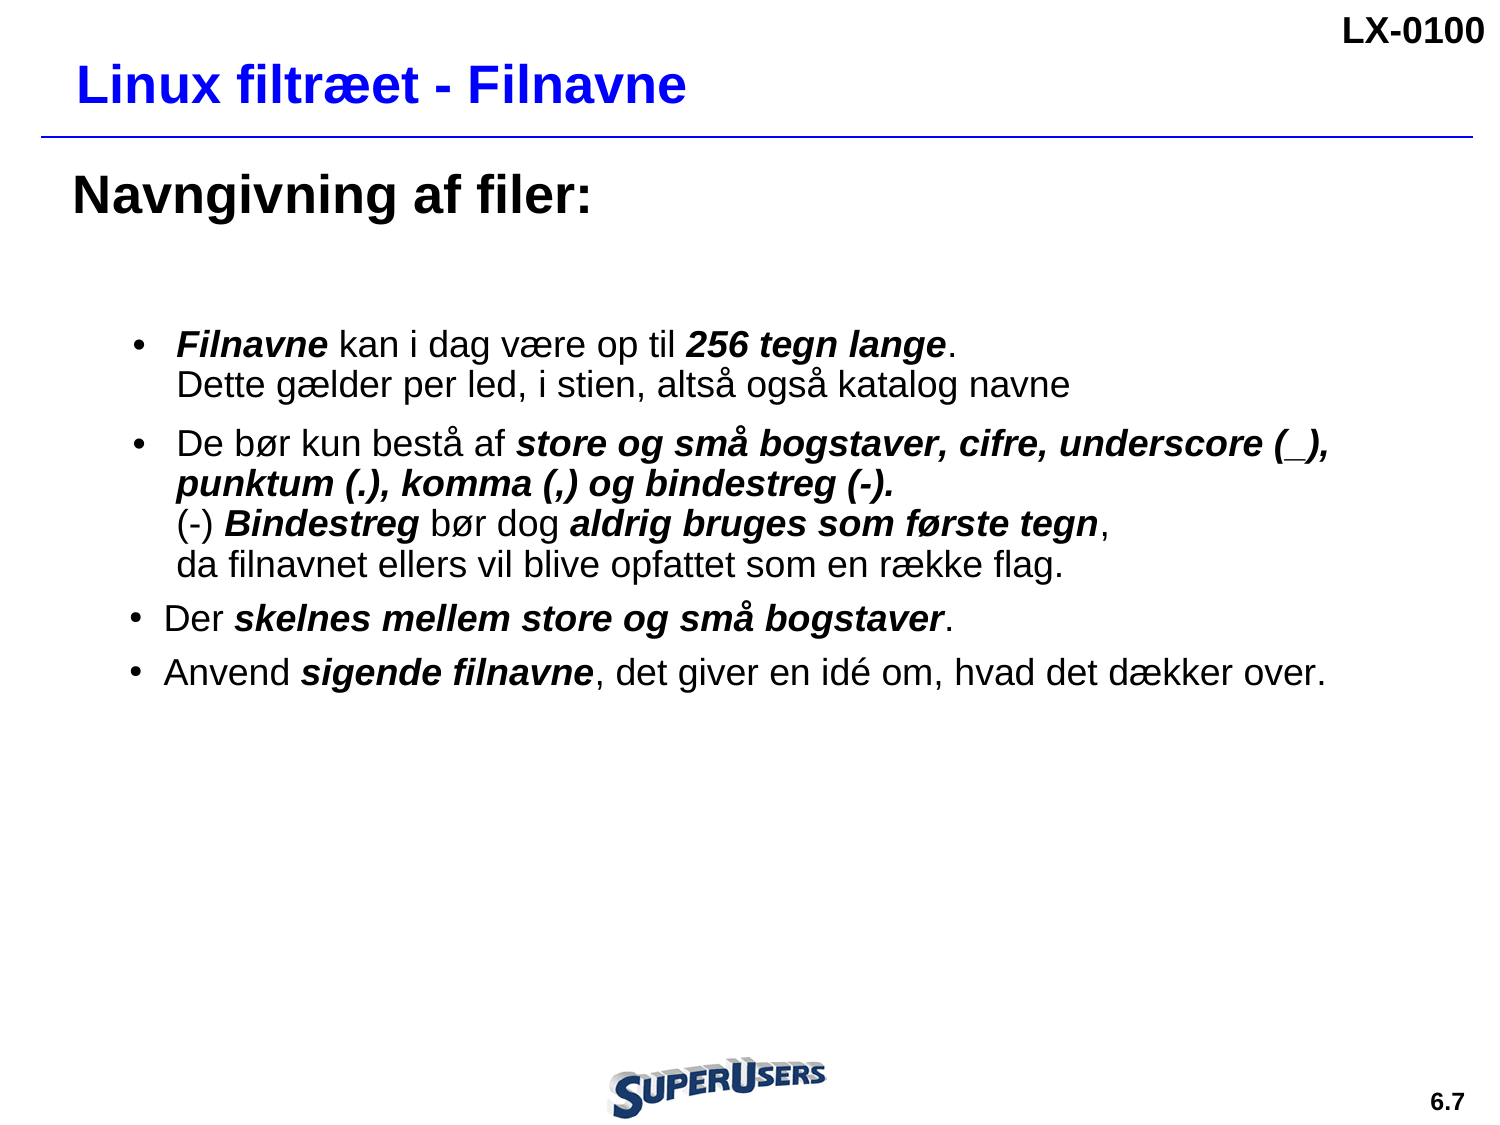

# Linux filtræet - Filnavne
Navngivning af filer:
Filnavne kan i dag være op til 256 tegn lange.
Dette gælder per led, i stien, altså også katalog navne
De bør kun bestå af store og små bogstaver, cifre, under­score (_), punktum (.), komma (,) og bindestreg (-).
(-) Bindestreg bør dog aldrig bruges som første tegn,
da filnavnet ellers vil blive opfattet som en række flag.
Der skelnes mellem store og små bogstaver.
Anvend sigende filnavne, det giver en idé om, hvad det dækker over.